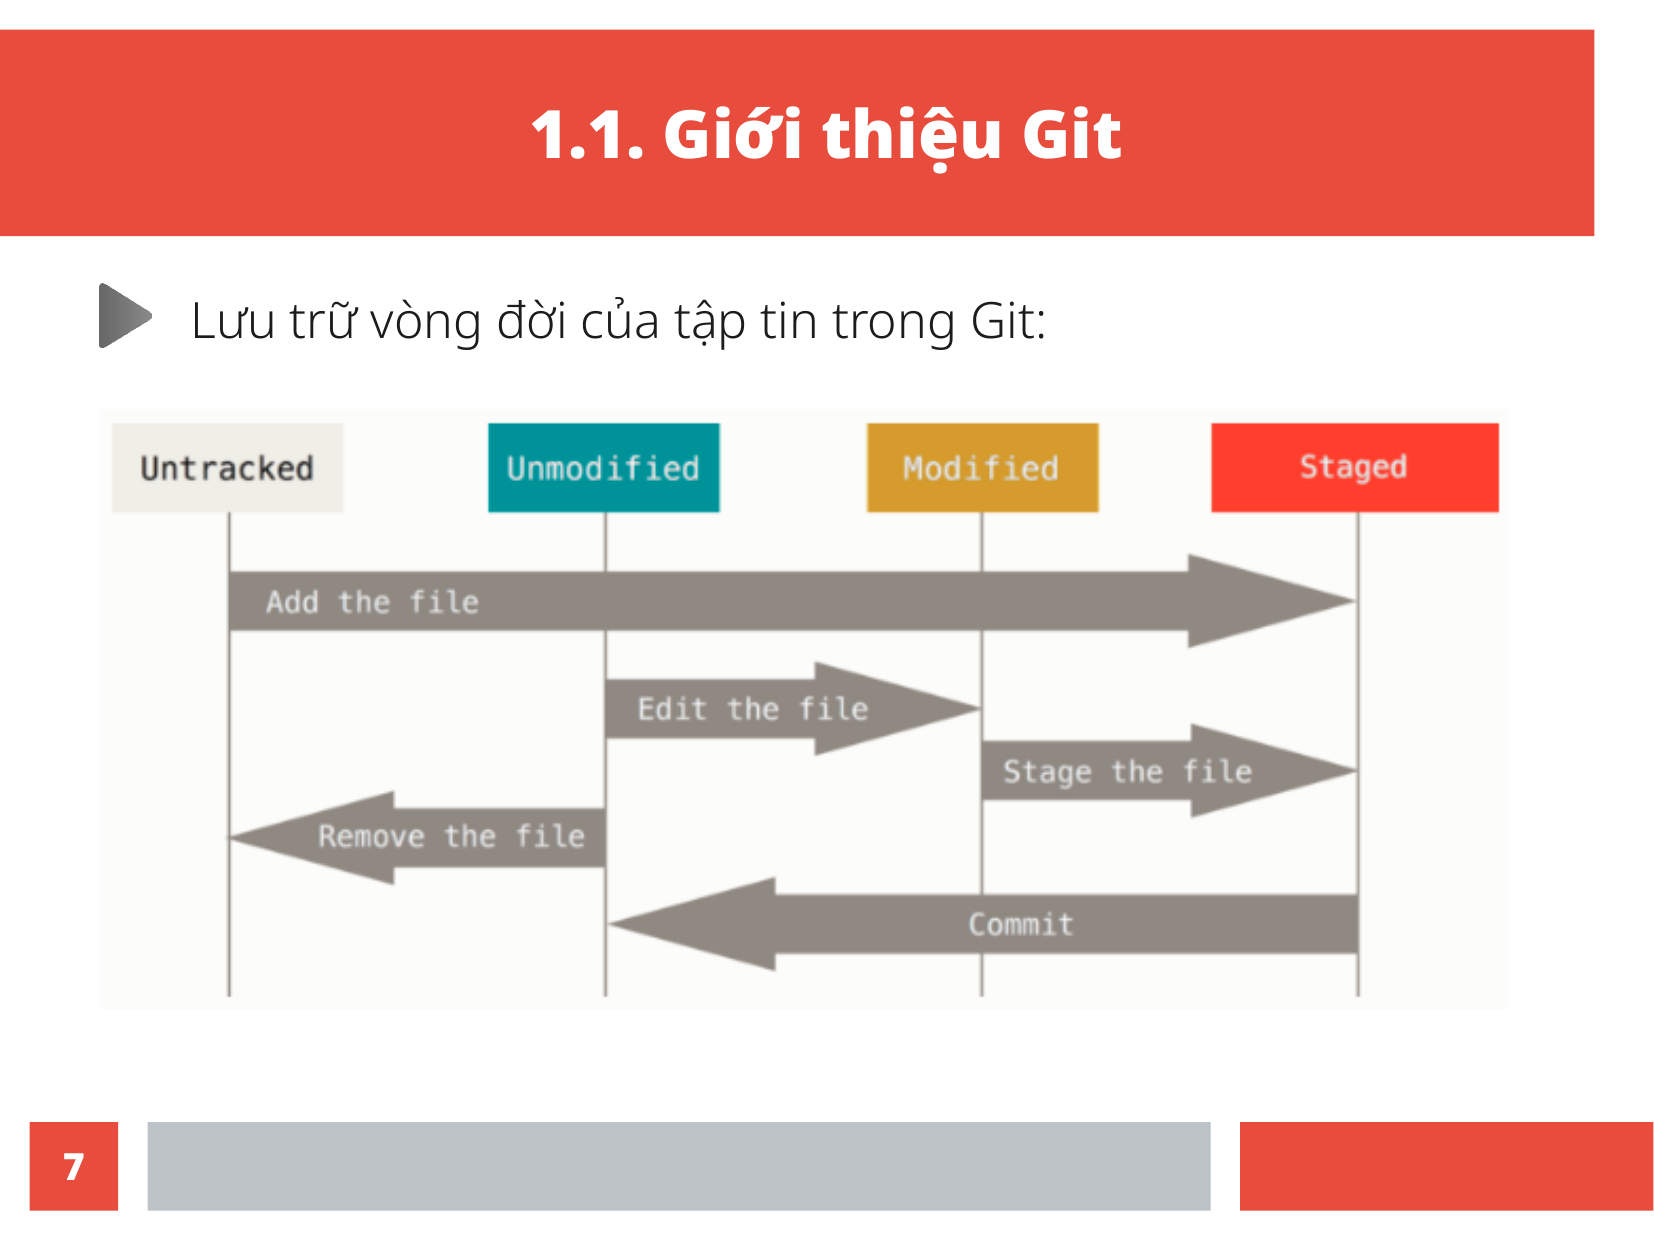

# 1.1. Giới thiệu Git
Lưu trữ vòng đời của tập tin trong Git:
​
7